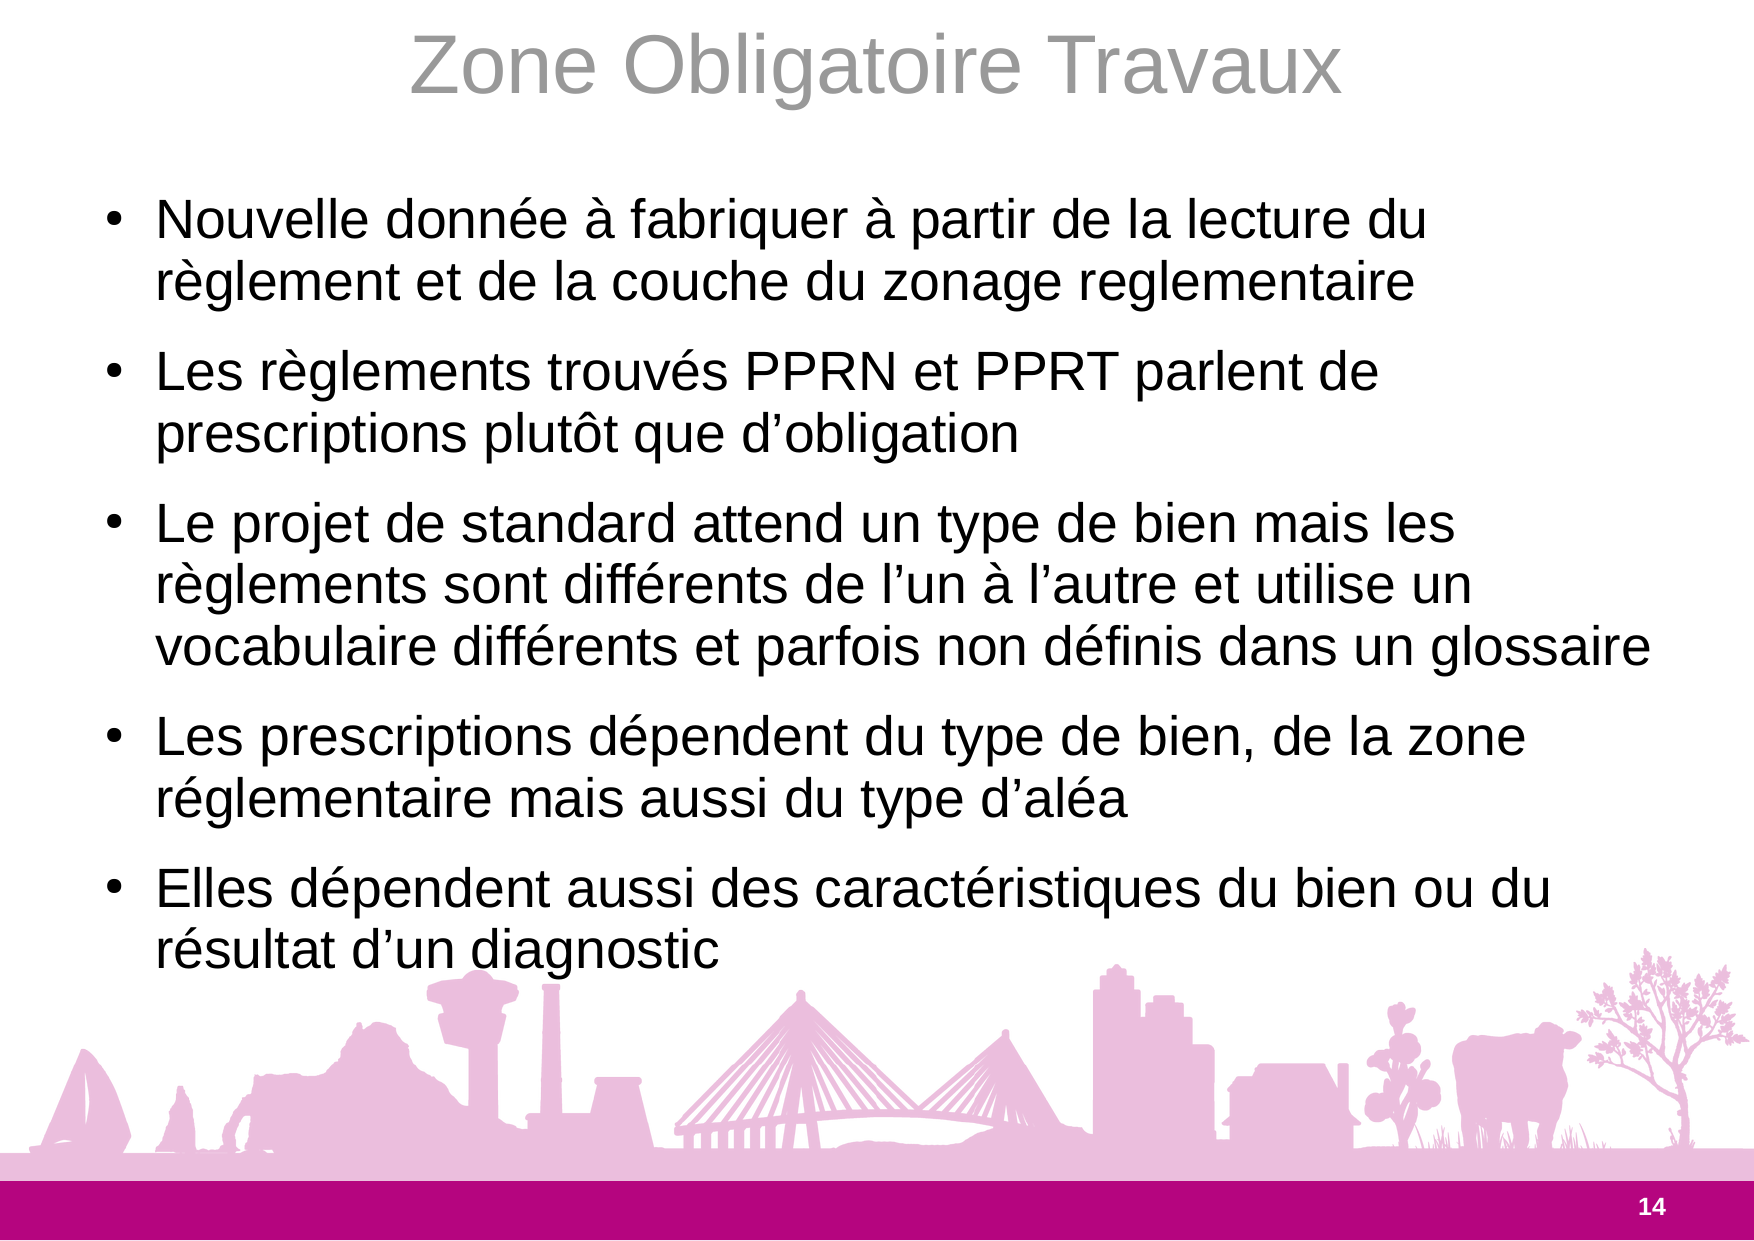

# Zone Obligatoire Travaux
Nouvelle donnée à fabriquer à partir de la lecture du règlement et de la couche du zonage reglementaire
Les règlements trouvés PPRN et PPRT parlent de prescriptions plutôt que d’obligation
Le projet de standard attend un type de bien mais les règlements sont différents de l’un à l’autre et utilise un vocabulaire différents et parfois non définis dans un glossaire
Les prescriptions dépendent du type de bien, de la zone réglementaire mais aussi du type d’aléa
Elles dépendent aussi des caractéristiques du bien ou du résultat d’un diagnostic
14